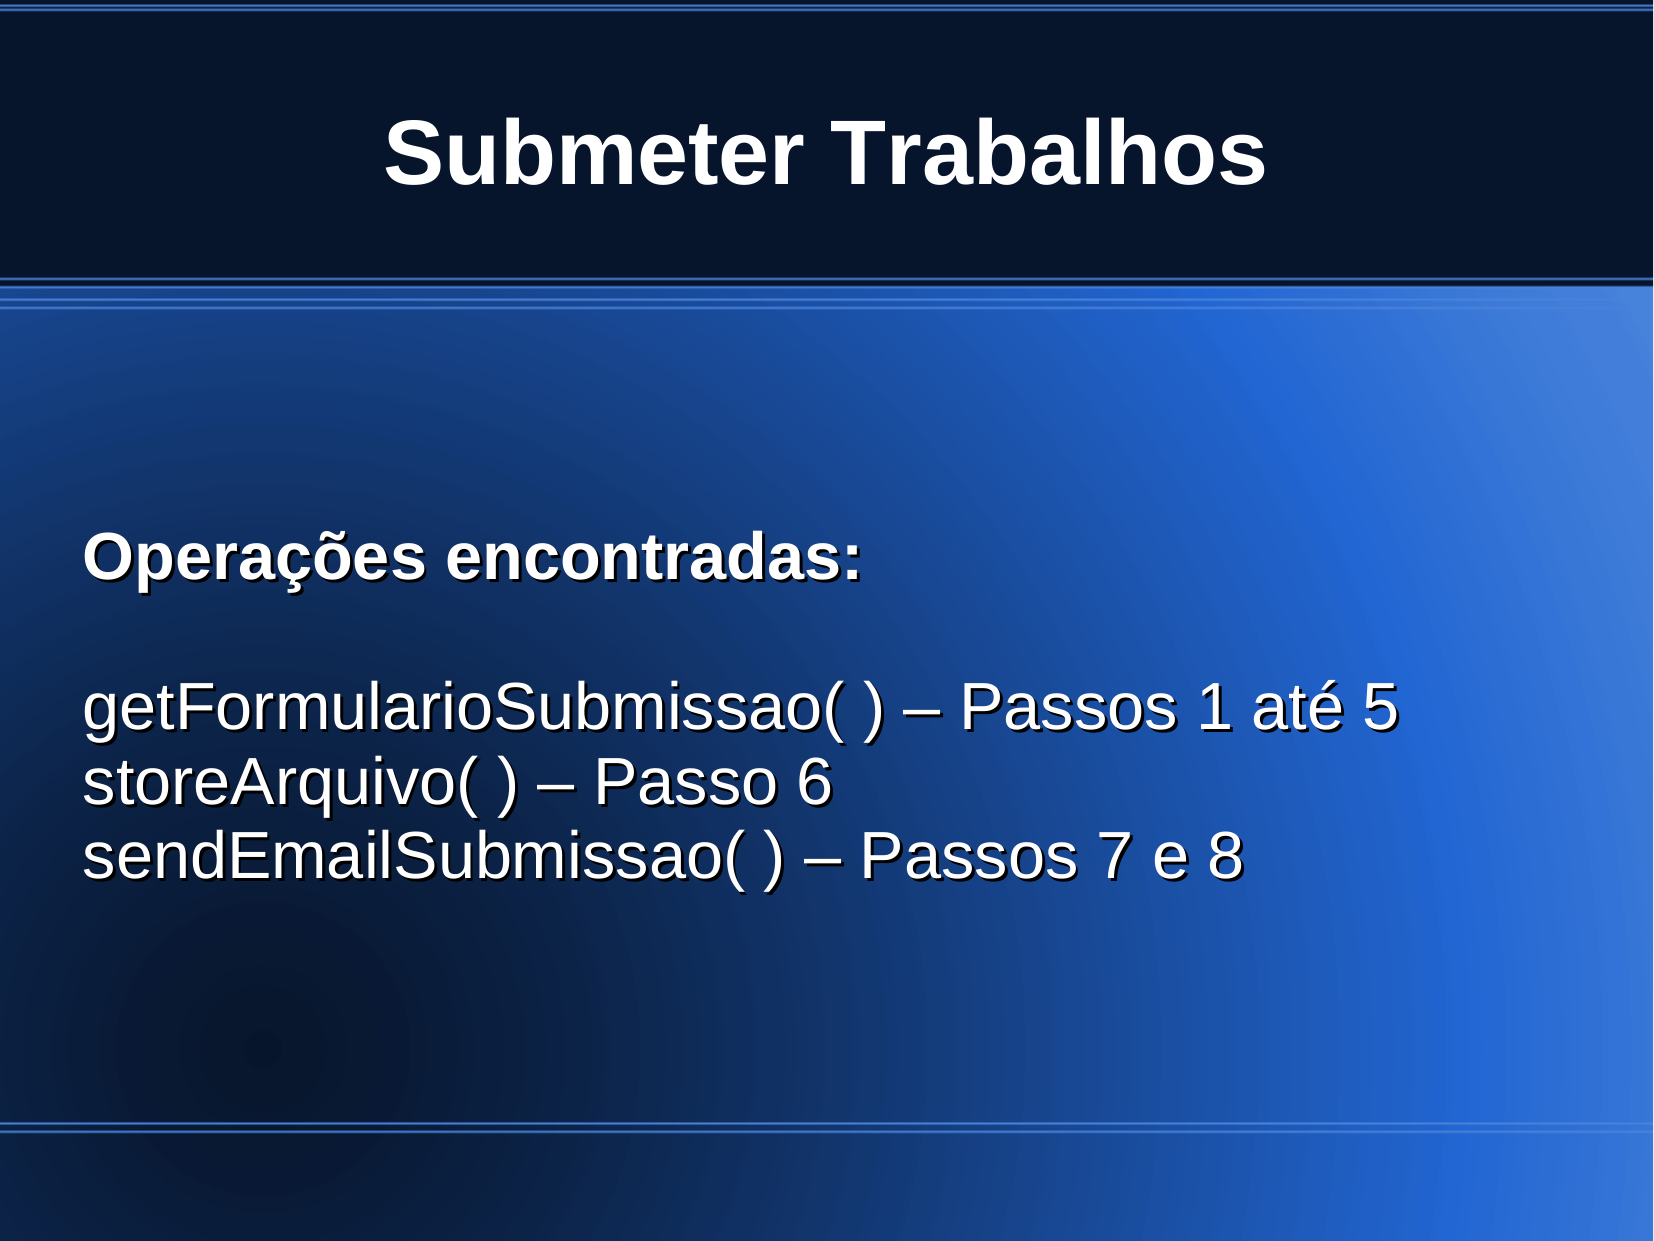

# Submeter Trabalhos
Operações encontradas:
getFormularioSubmissao( ) – Passos 1 até 5
storeArquivo( ) – Passo 6
sendEmailSubmissao( ) – Passos 7 e 8